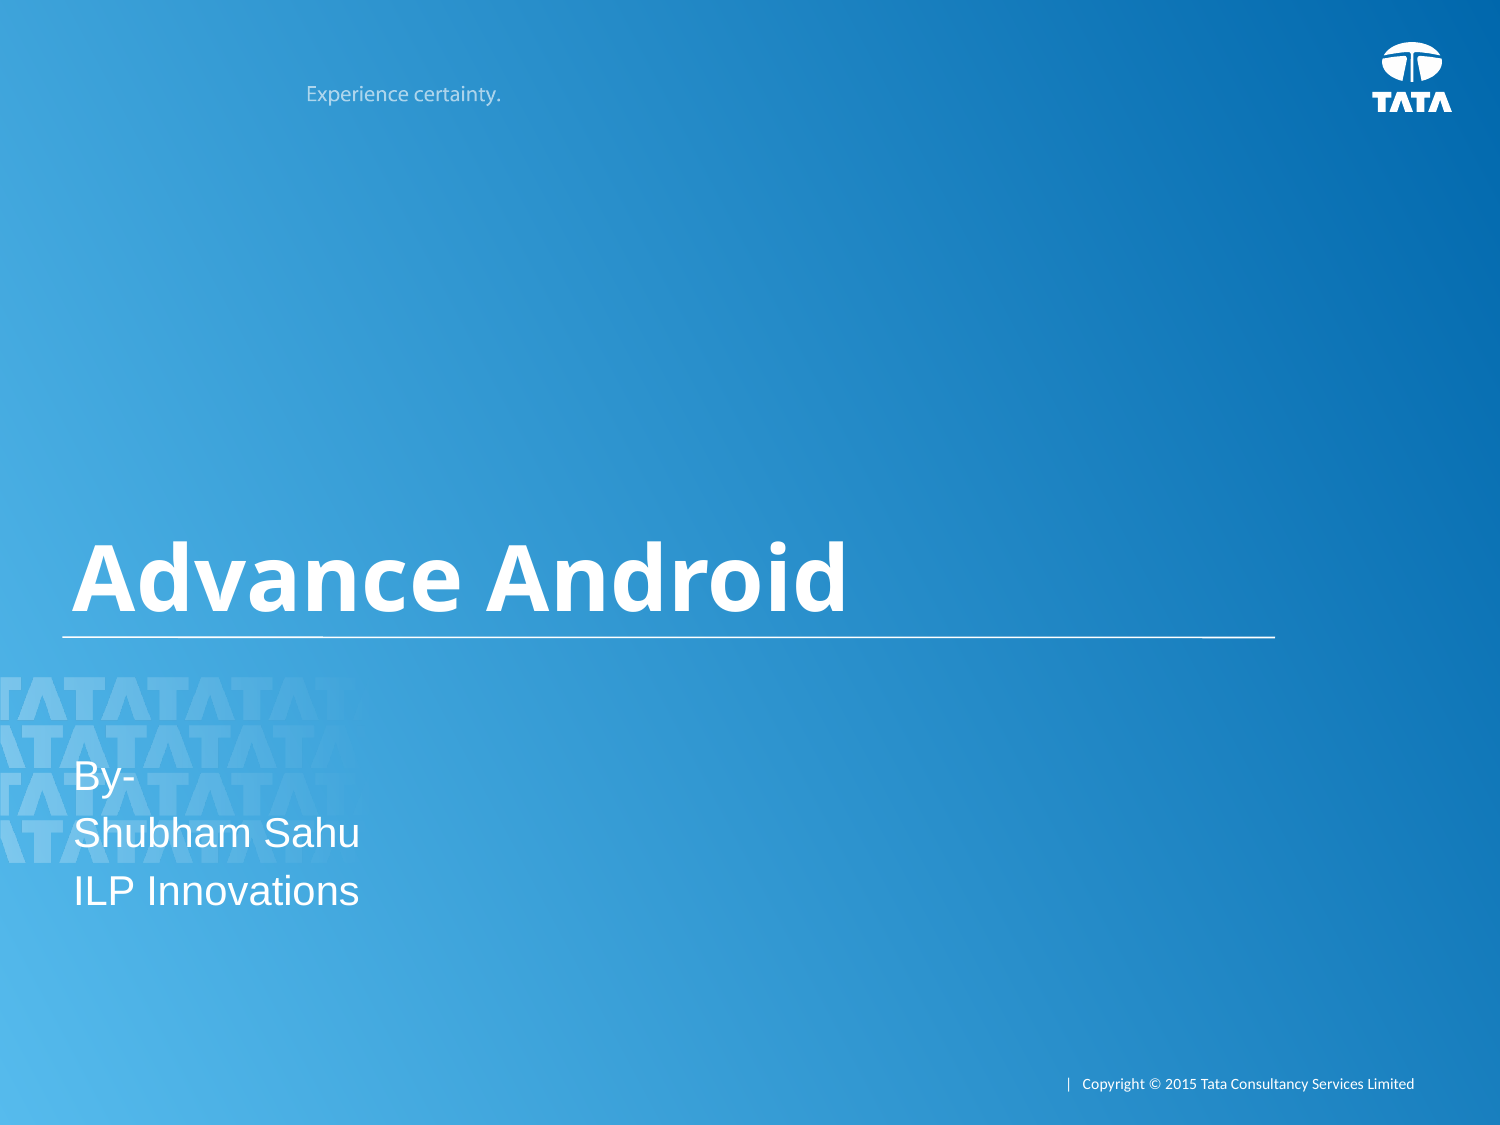

# Advance Android
By-
Shubham Sahu
ILP Innovations